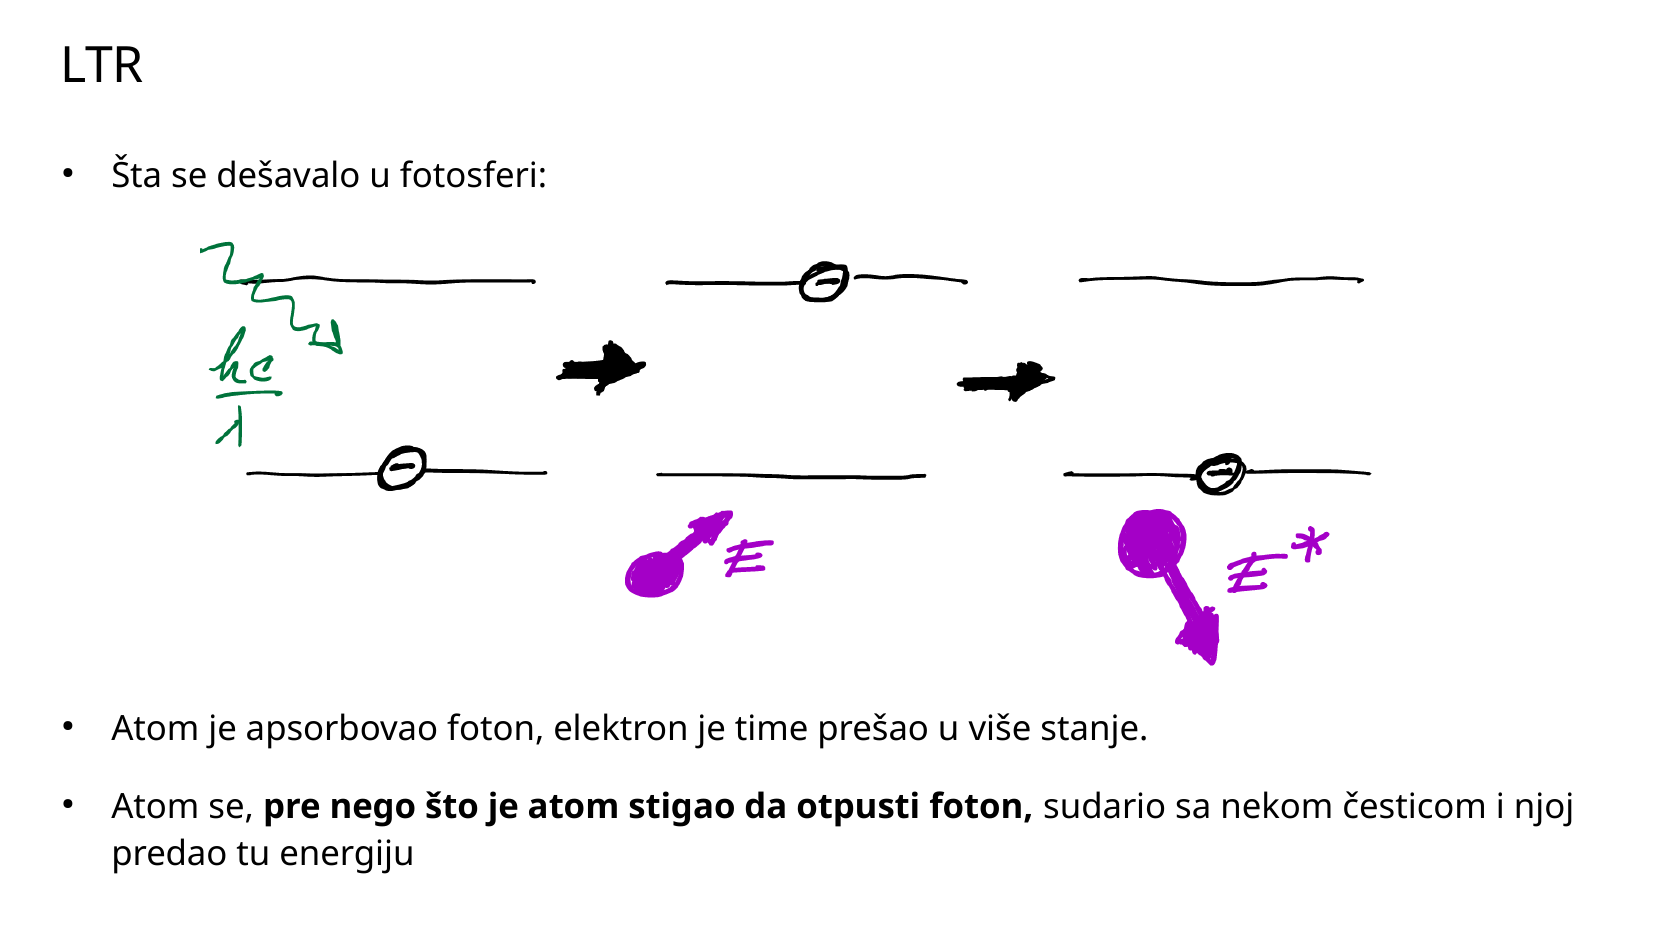

# LTR
Šta se dešavalo u fotosferi:
Atom je apsorbovao foton, elektron je time prešao u više stanje.
Atom se, pre nego što je atom stigao da otpusti foton, sudario sa nekom česticom i njoj predao tu energiju